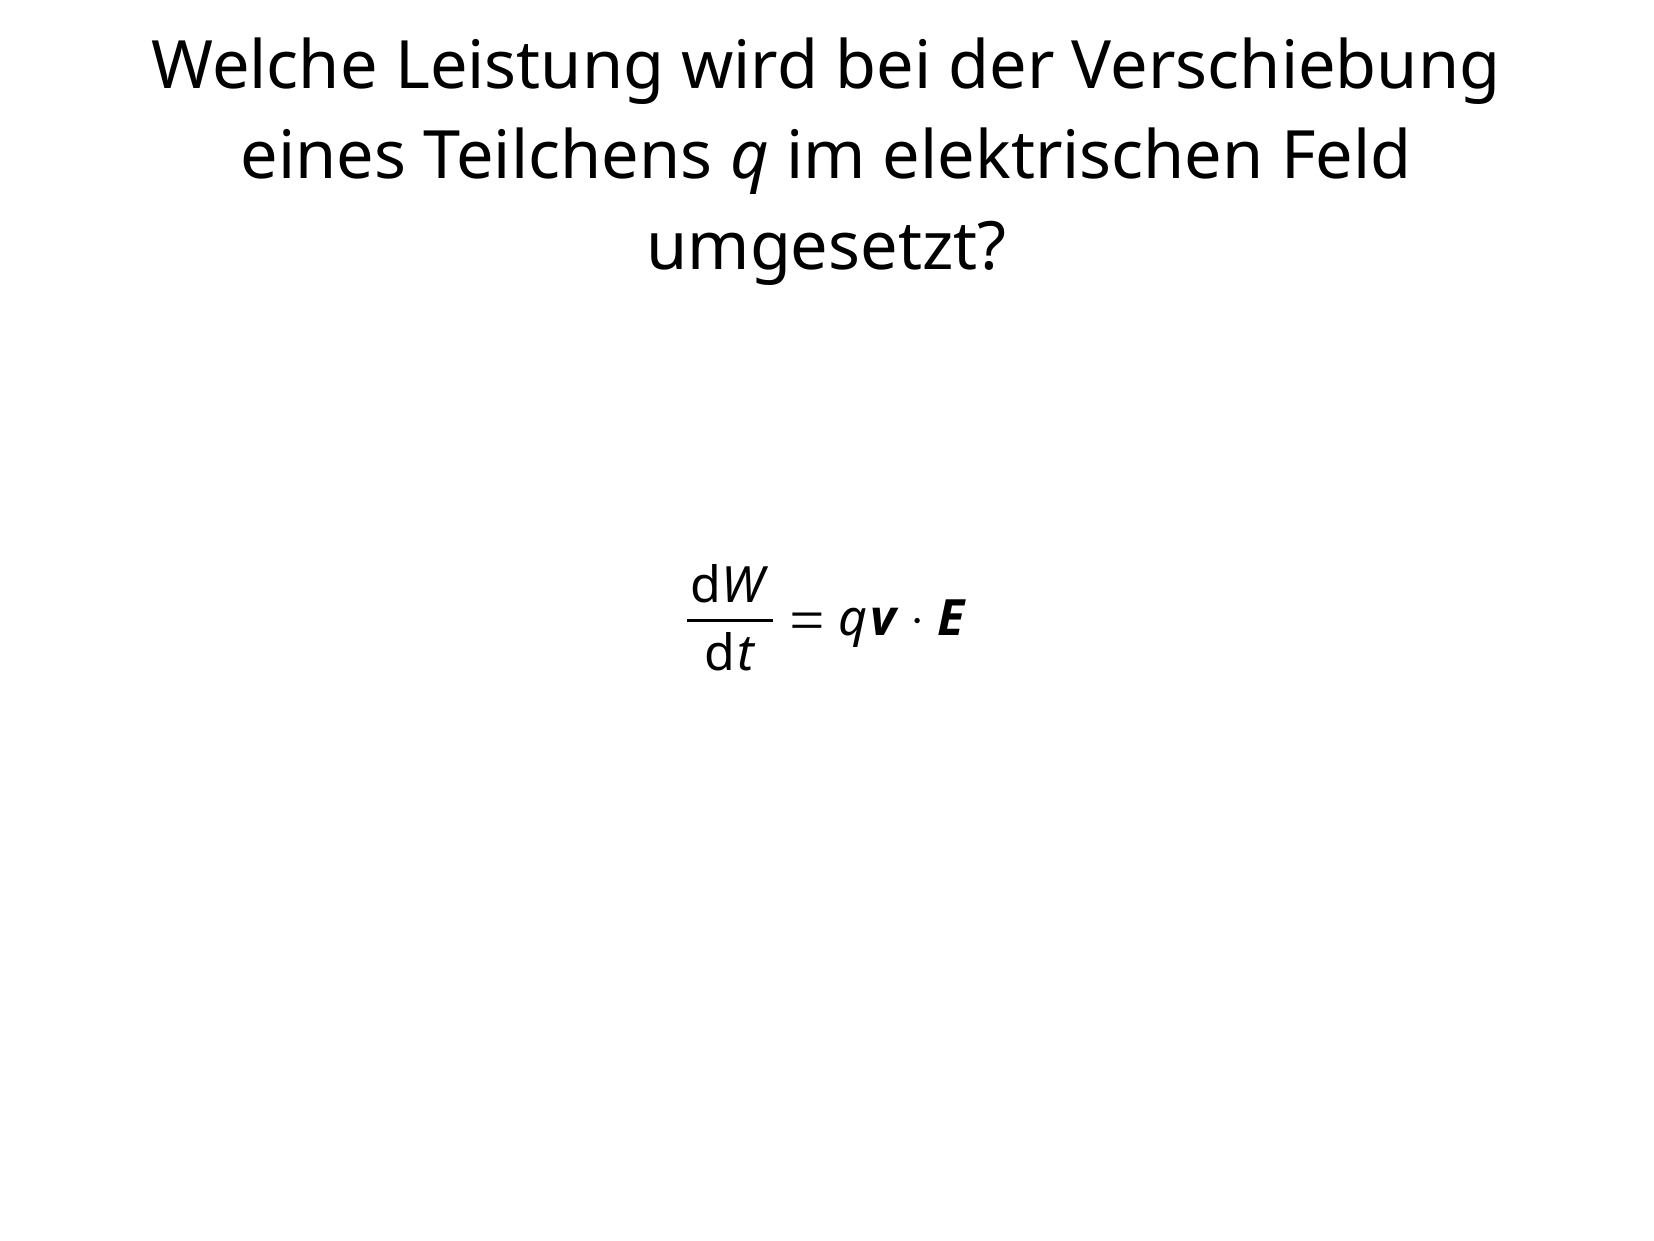

# Welche Leistung wird bei der Verschiebung eines Teilchens q im elektrischen Feld umgesetzt?